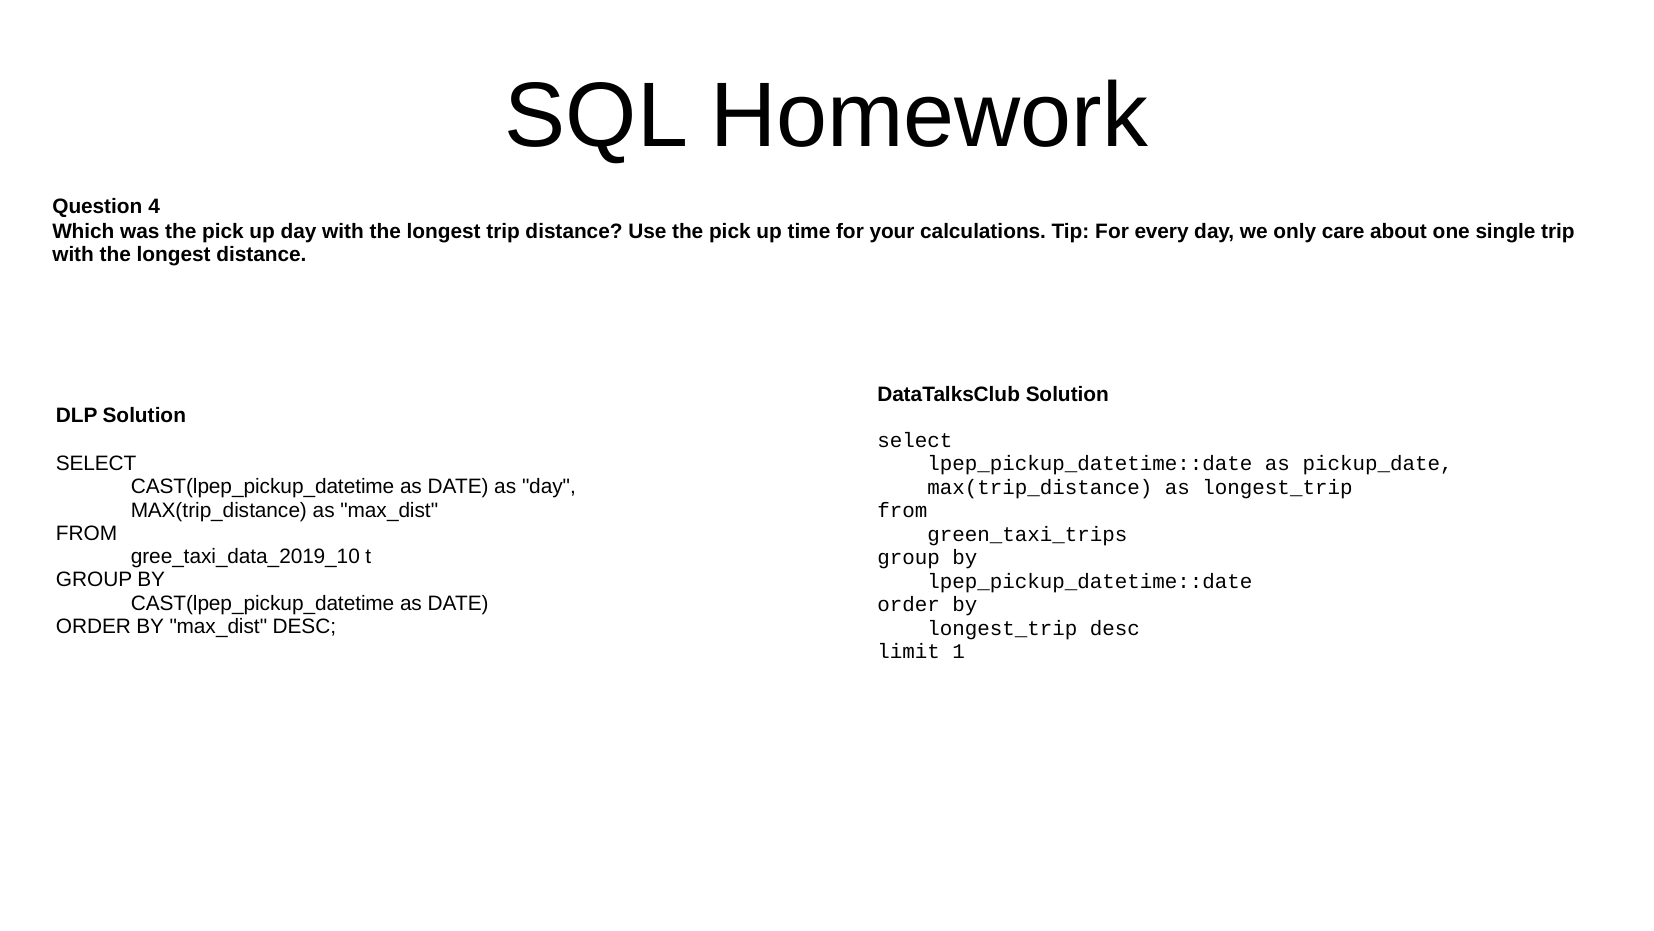

# SQL Homework
Question 4
Which was the pick up day with the longest trip distance? Use the pick up time for your calculations. Tip: For every day, we only care about one single trip with the longest distance.
DataTalksClub Solution
select
 lpep_pickup_datetime::date as pickup_date,
 max(trip_distance) as longest_trip
from
 green_taxi_trips
group by
 lpep_pickup_datetime::date
order by
 longest_trip desc
limit 1
DLP Solution
SELECT
	CAST(lpep_pickup_datetime as DATE) as "day",
	MAX(trip_distance) as "max_dist"
FROM
	gree_taxi_data_2019_10 t
GROUP BY
	CAST(lpep_pickup_datetime as DATE)
ORDER BY "max_dist" DESC;